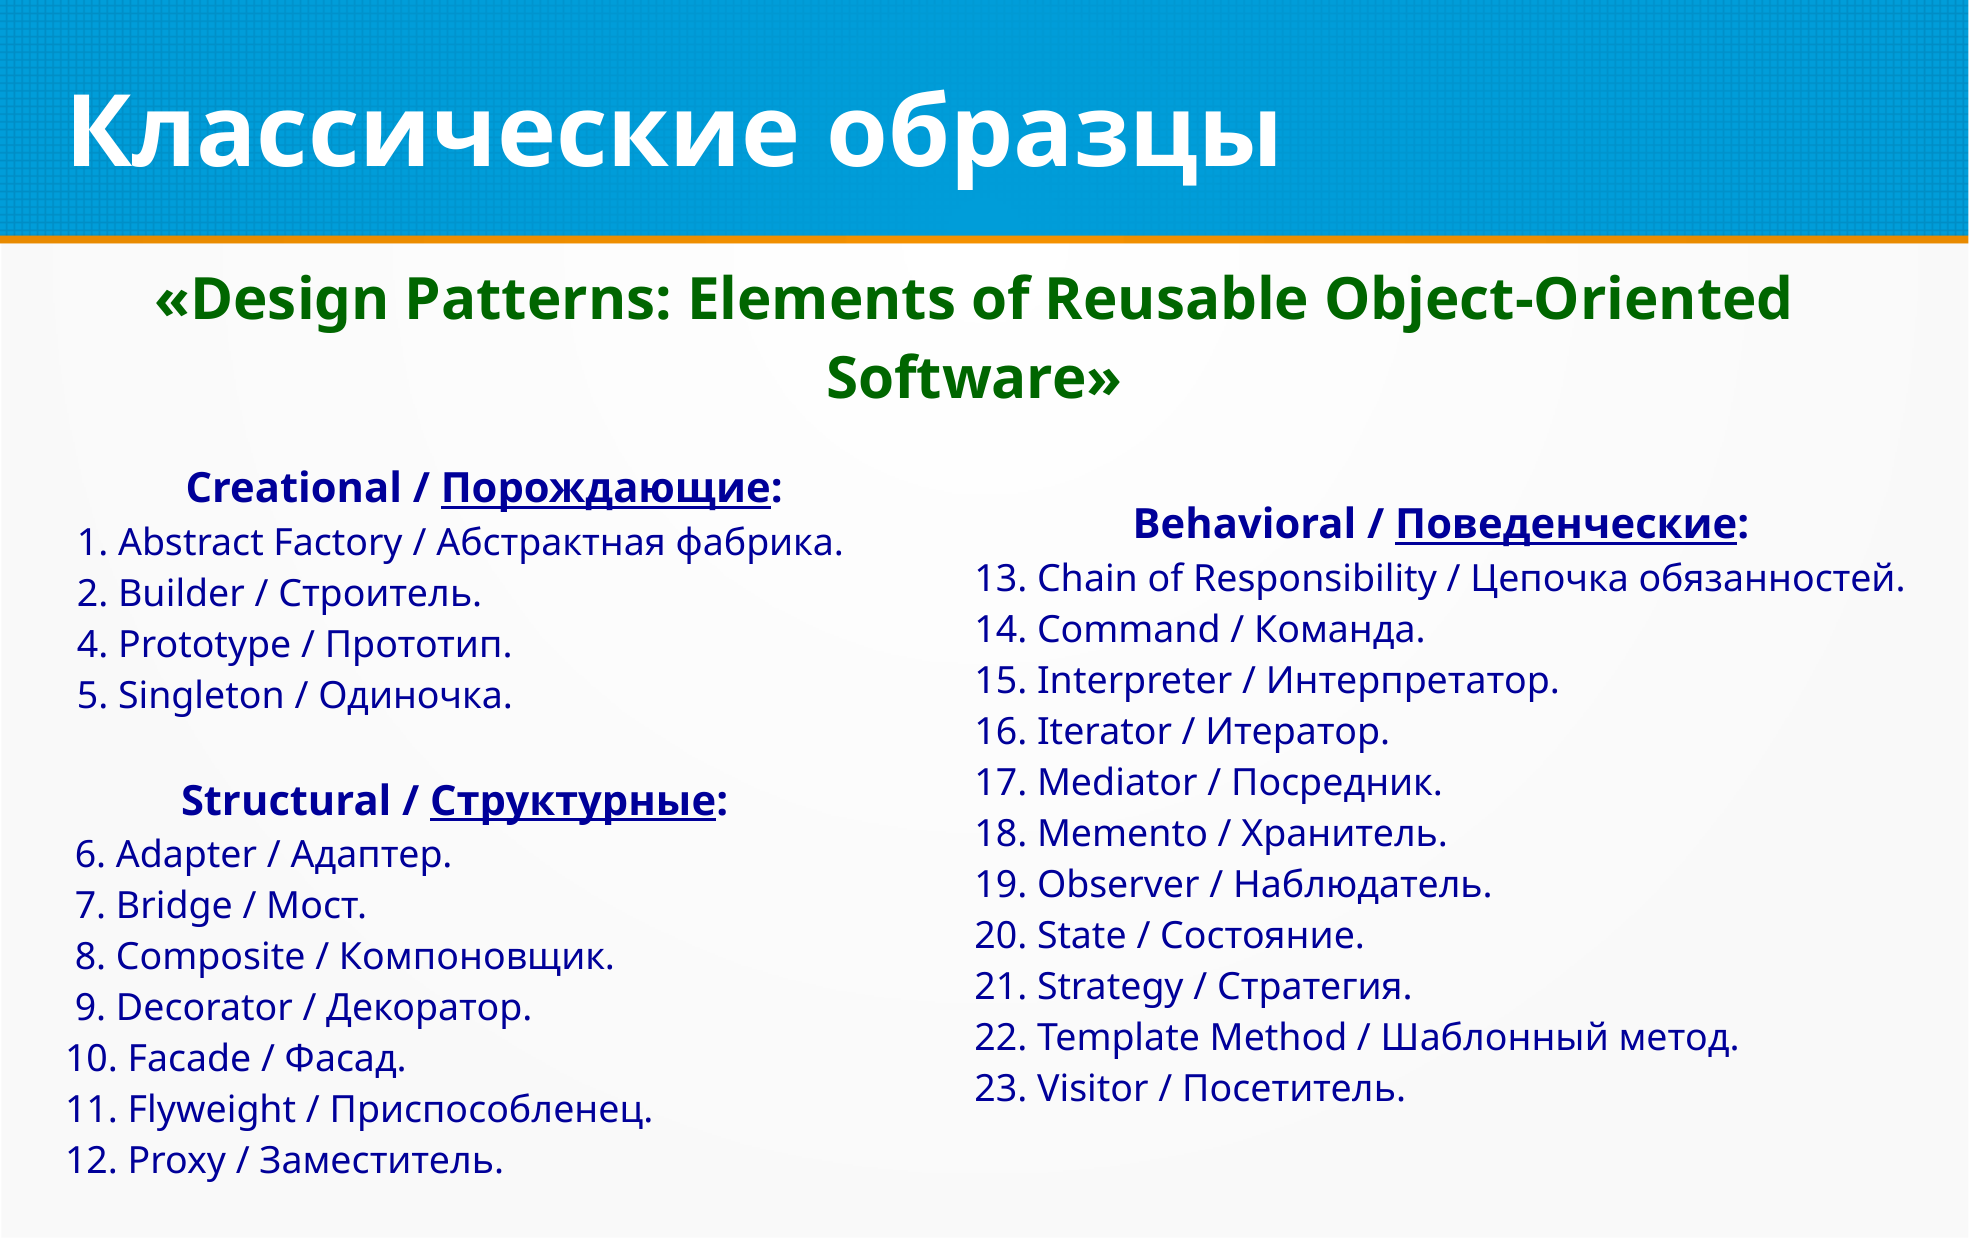

Классические образцы
«Design Patterns: Elements of Reusable Object-Oriented Software»
Creational / Порождающие:
1. Abstract Factory / Абстрактная фабрика.
2. Builder / Строитель.
4. Prototype / Прототип.
5. Singleton / Одиночка.
Behavioral / Поведенческие:
13. Chain of Responsibility / Цепочка обязанностей.
14. Command / Команда.
15. Interpreter / Интерпретатор.
16. Iterator / Итератор.
17. Mediator / Посредник.
18. Memento / Хранитель.
19. Observer / Наблюдатель.
20. State / Состояние.
21. Strategy / Стратегия.
22. Template Method / Шаблонный метод.
23. Visitor / Посетитель.
Structural / Структурные:
 6. Adapter / Адаптер.
 7. Bridge / Мост.
 8. Composite / Компоновщик.
 9. Decorator / Декоратор.
10. Facade / Фасад.
11. Flyweight / Приспособленец.
12. Proxy / Заместитель.